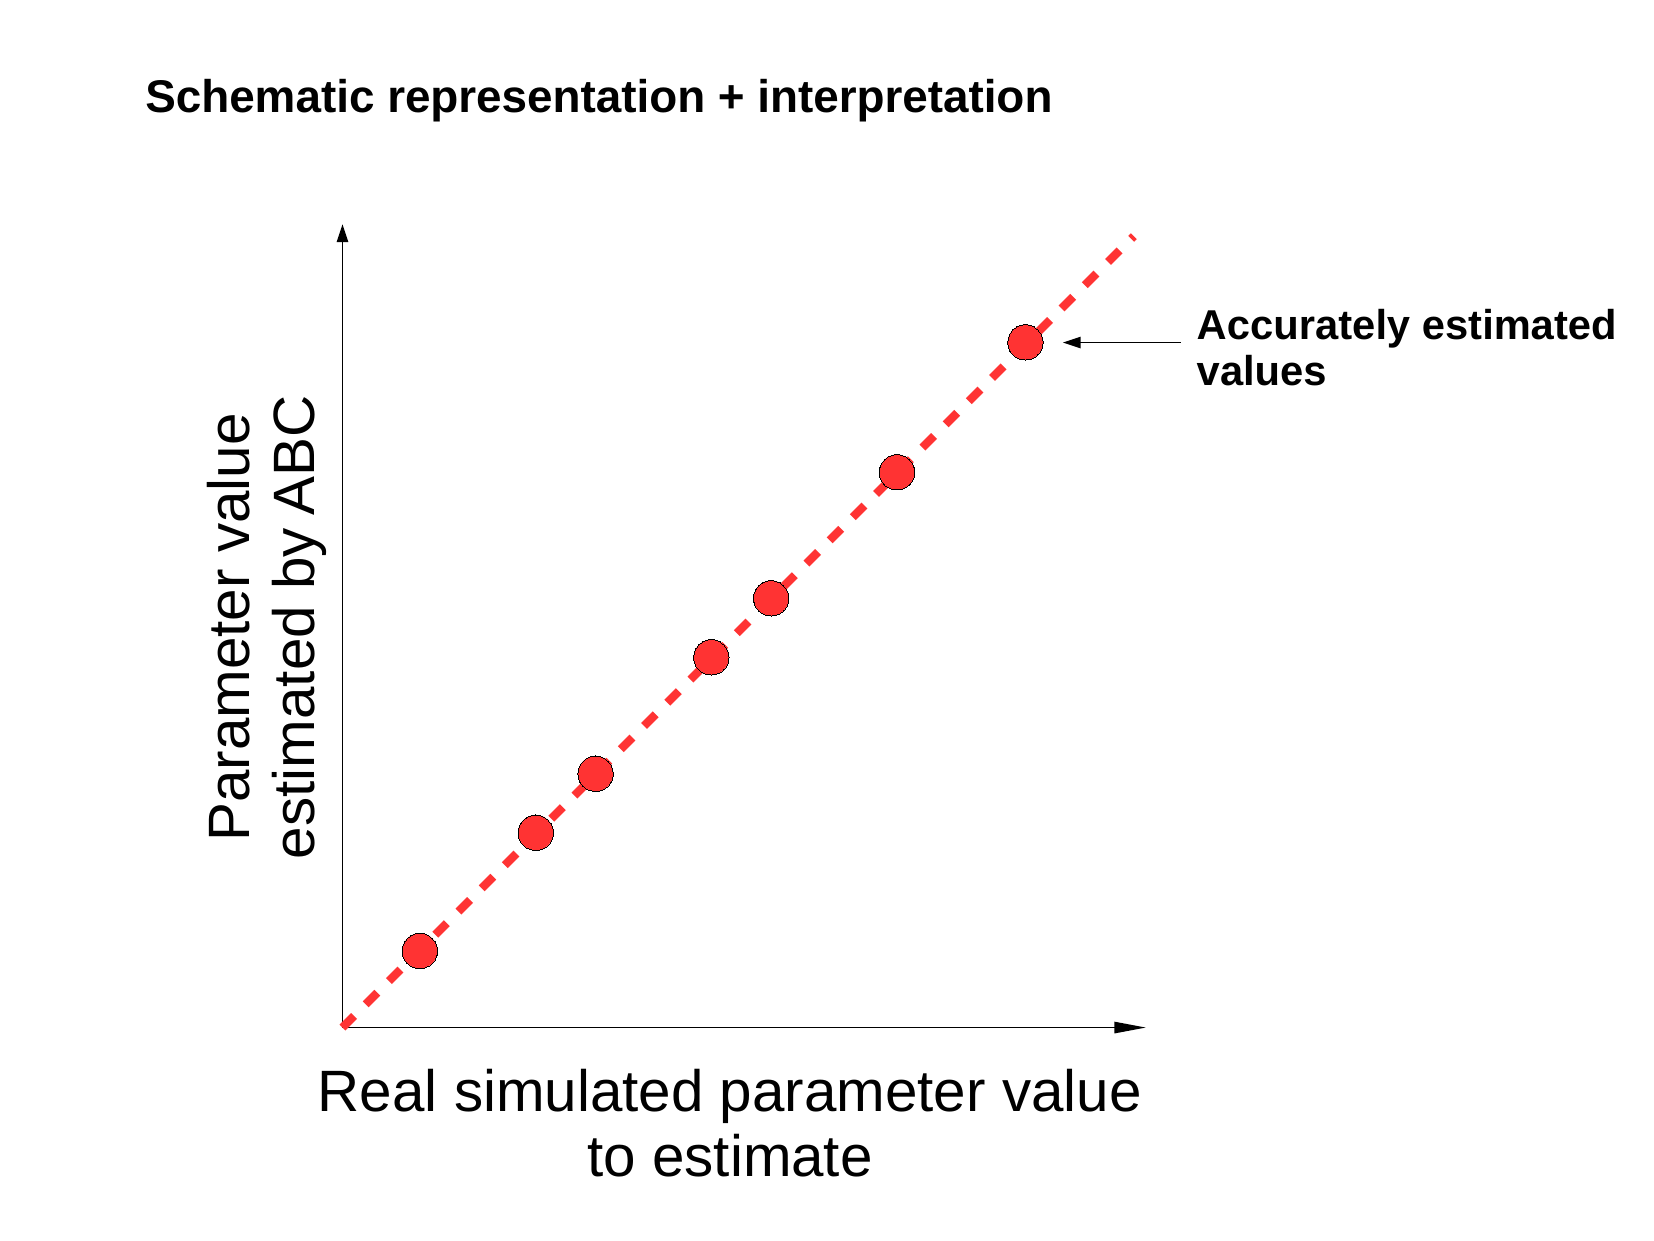

Schematic representation + interpretation
Accurately estimated
values
Parameter value
estimated by ABC
Real simulated parameter value
to estimate